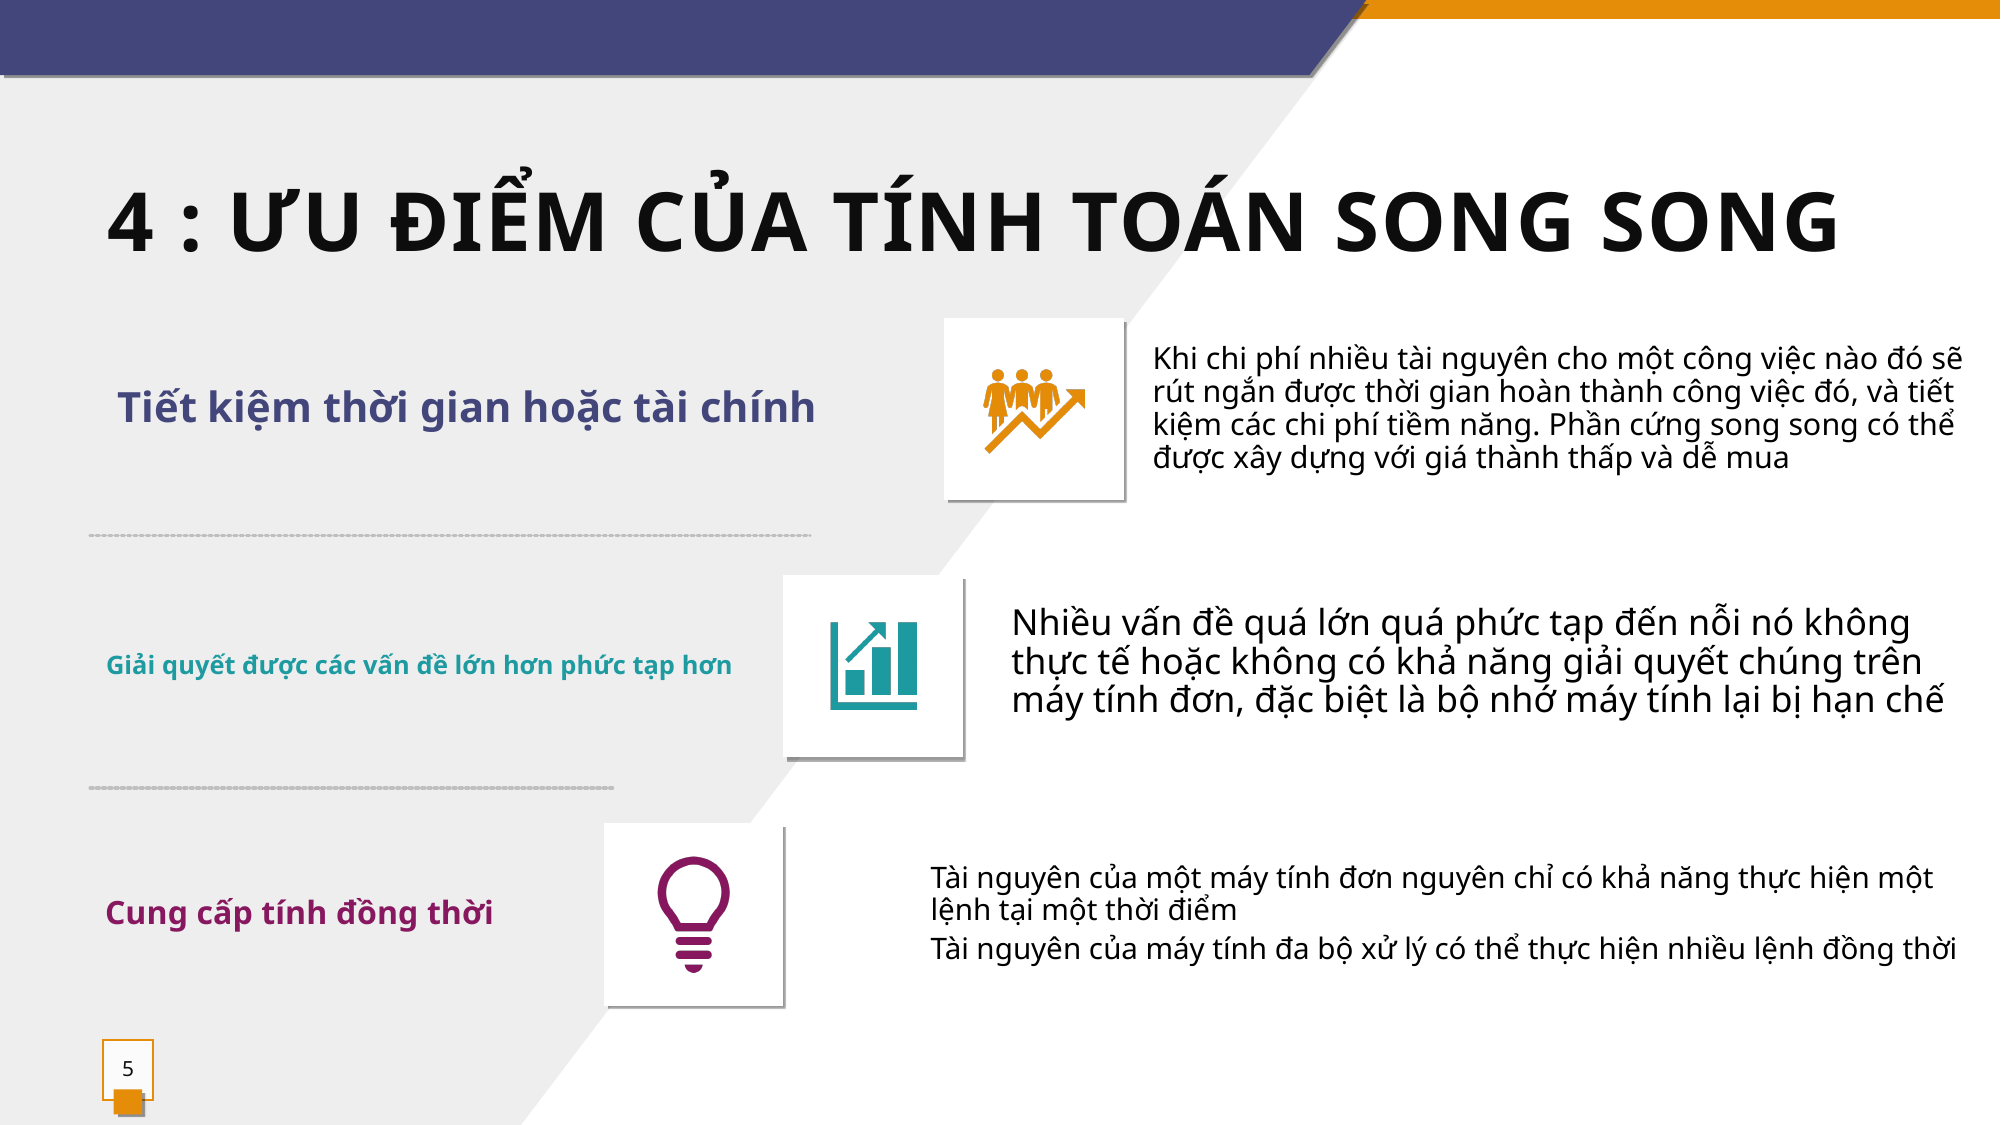

# 4 : Ưu điểm của tính toán song song
Khi chi phí nhiều tài nguyên cho một công việc nào đó sẽ rút ngắn được thời gian hoàn thành công việc đó, và tiết kiệm các chi phí tiềm năng. Phần cứng song song có thể được xây dựng với giá thành thấp và dễ mua
Tiết kiệm thời gian hoặc tài chính
Nhiều vấn đề quá lớn quá phức tạp đến nỗi nó không thực tế hoặc không có khả năng giải quyết chúng trên máy tính đơn, đặc biệt là bộ nhớ máy tính lại bị hạn chế
Giải quyết được các vấn đề lớn hơn phức tạp hơn
Tài nguyên của một máy tính đơn nguyên chỉ có khả năng thực hiện một lệnh tại một thời điểm
Tài nguyên của máy tính đa bộ xử lý có thể thực hiện nhiều lệnh đồng thời
Cung cấp tính đồng thời